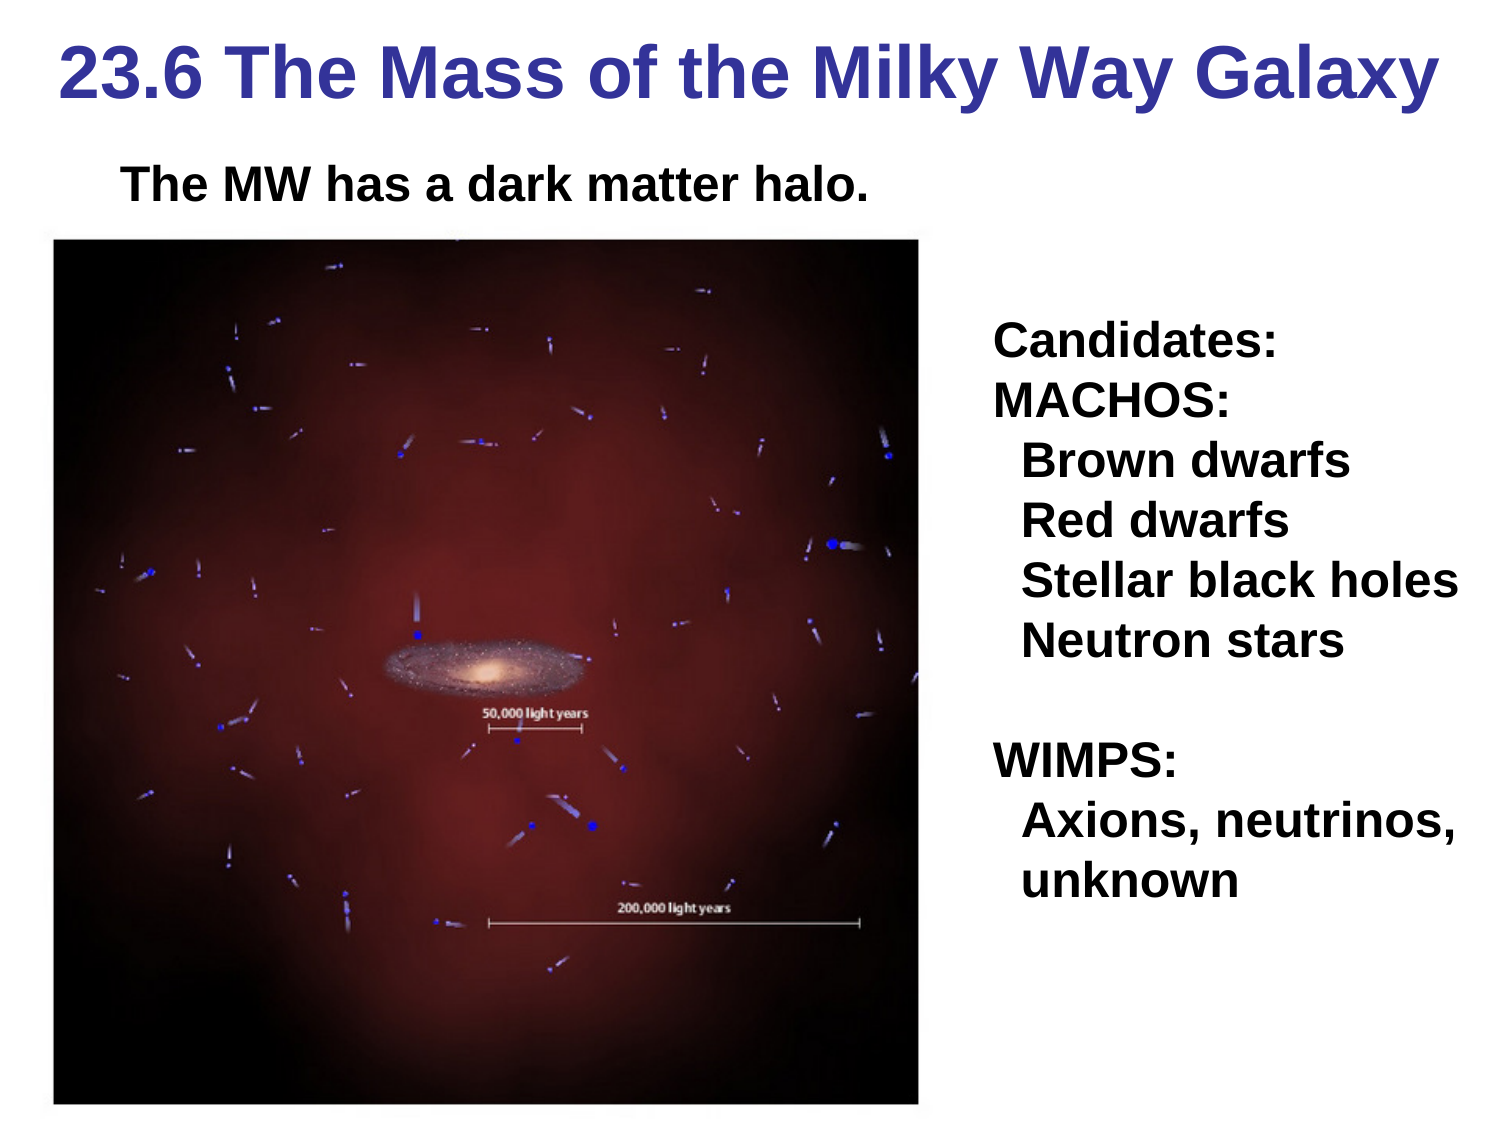

# 23.6 The Mass of the Milky Way Galaxy
The MW has a dark matter halo.
Candidates:
MACHOS:
 Brown dwarfs
 Red dwarfs
 Stellar black holes
 Neutron stars
WIMPS:
 Axions, neutrinos,
 unknown